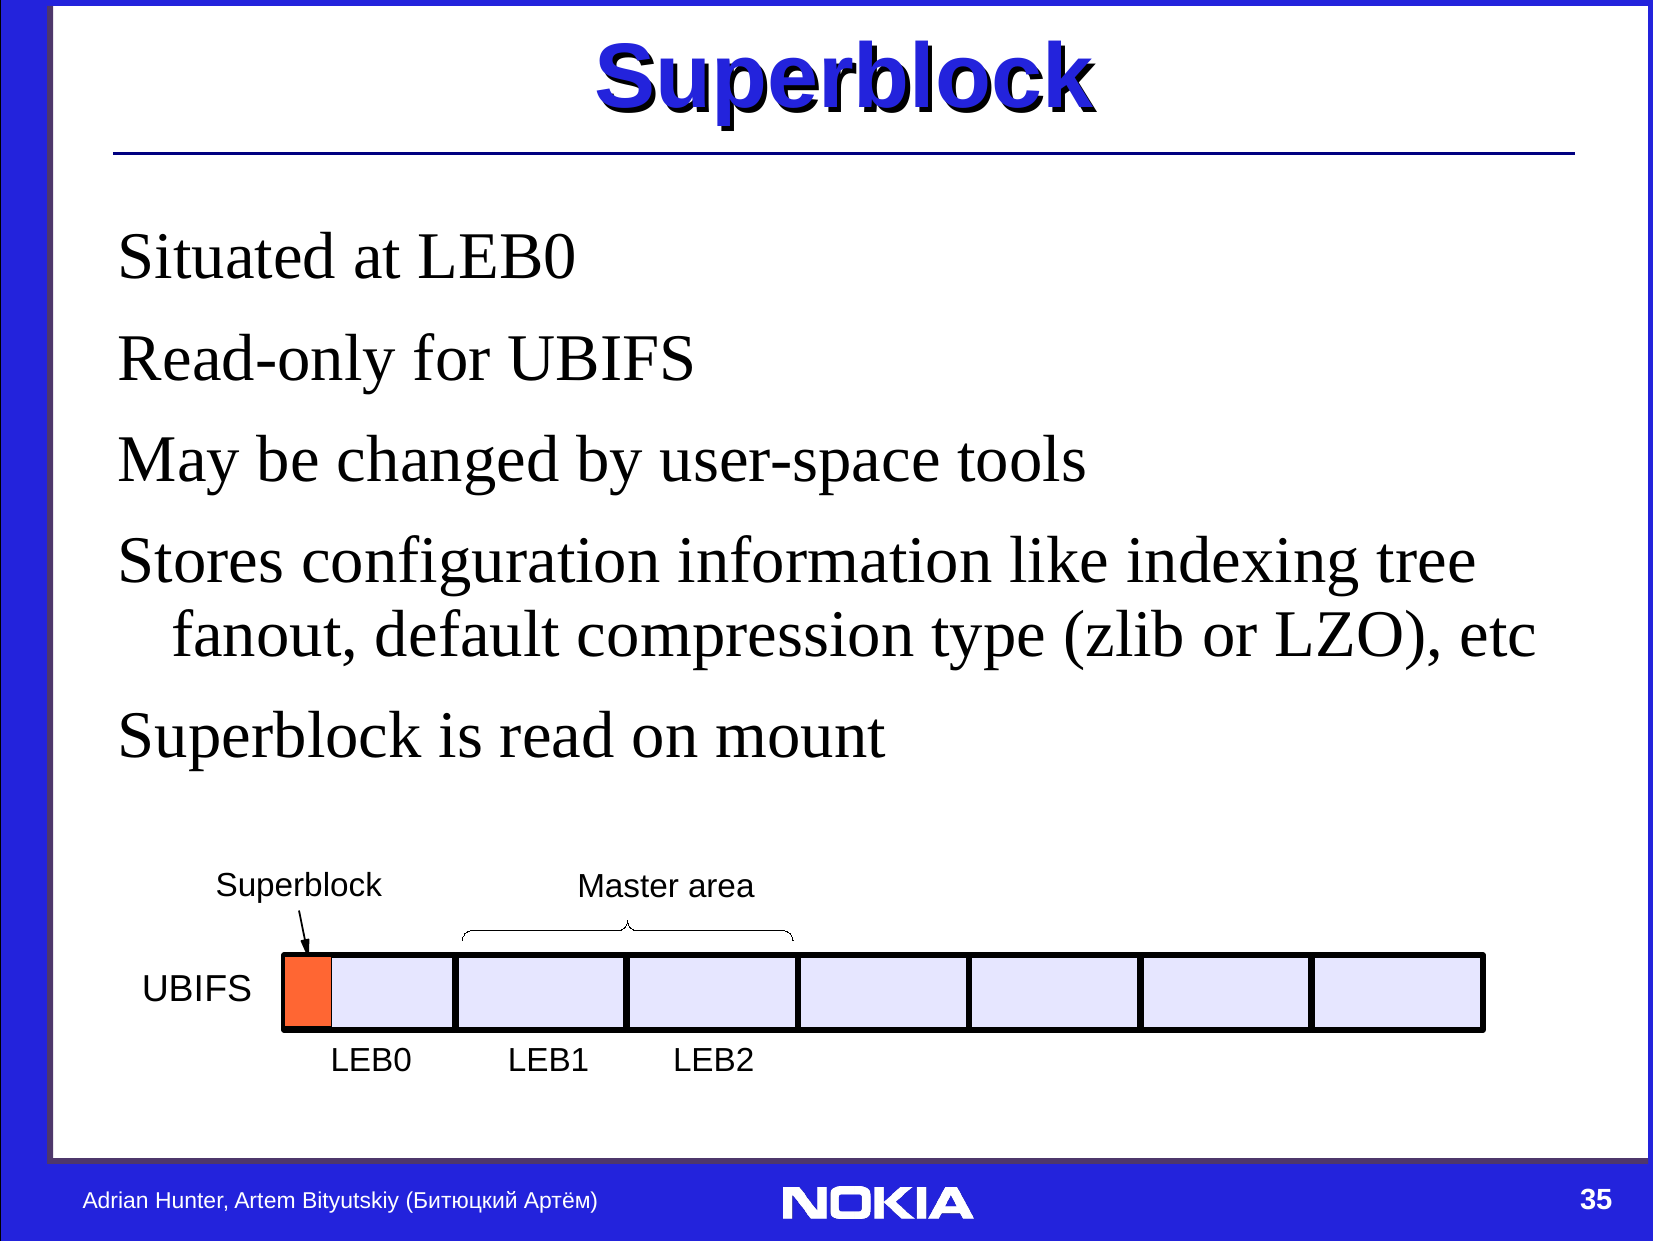

# Superblock
Situated at LEB0
Read-only for UBIFS
May be changed by user-space tools
Stores configuration information like indexing tree fanout, default compression type (zlib or LZO), etc
Superblock is read on mount
Superblock
Master area
UBIFS
LEB0
LEB1
LEB2
35